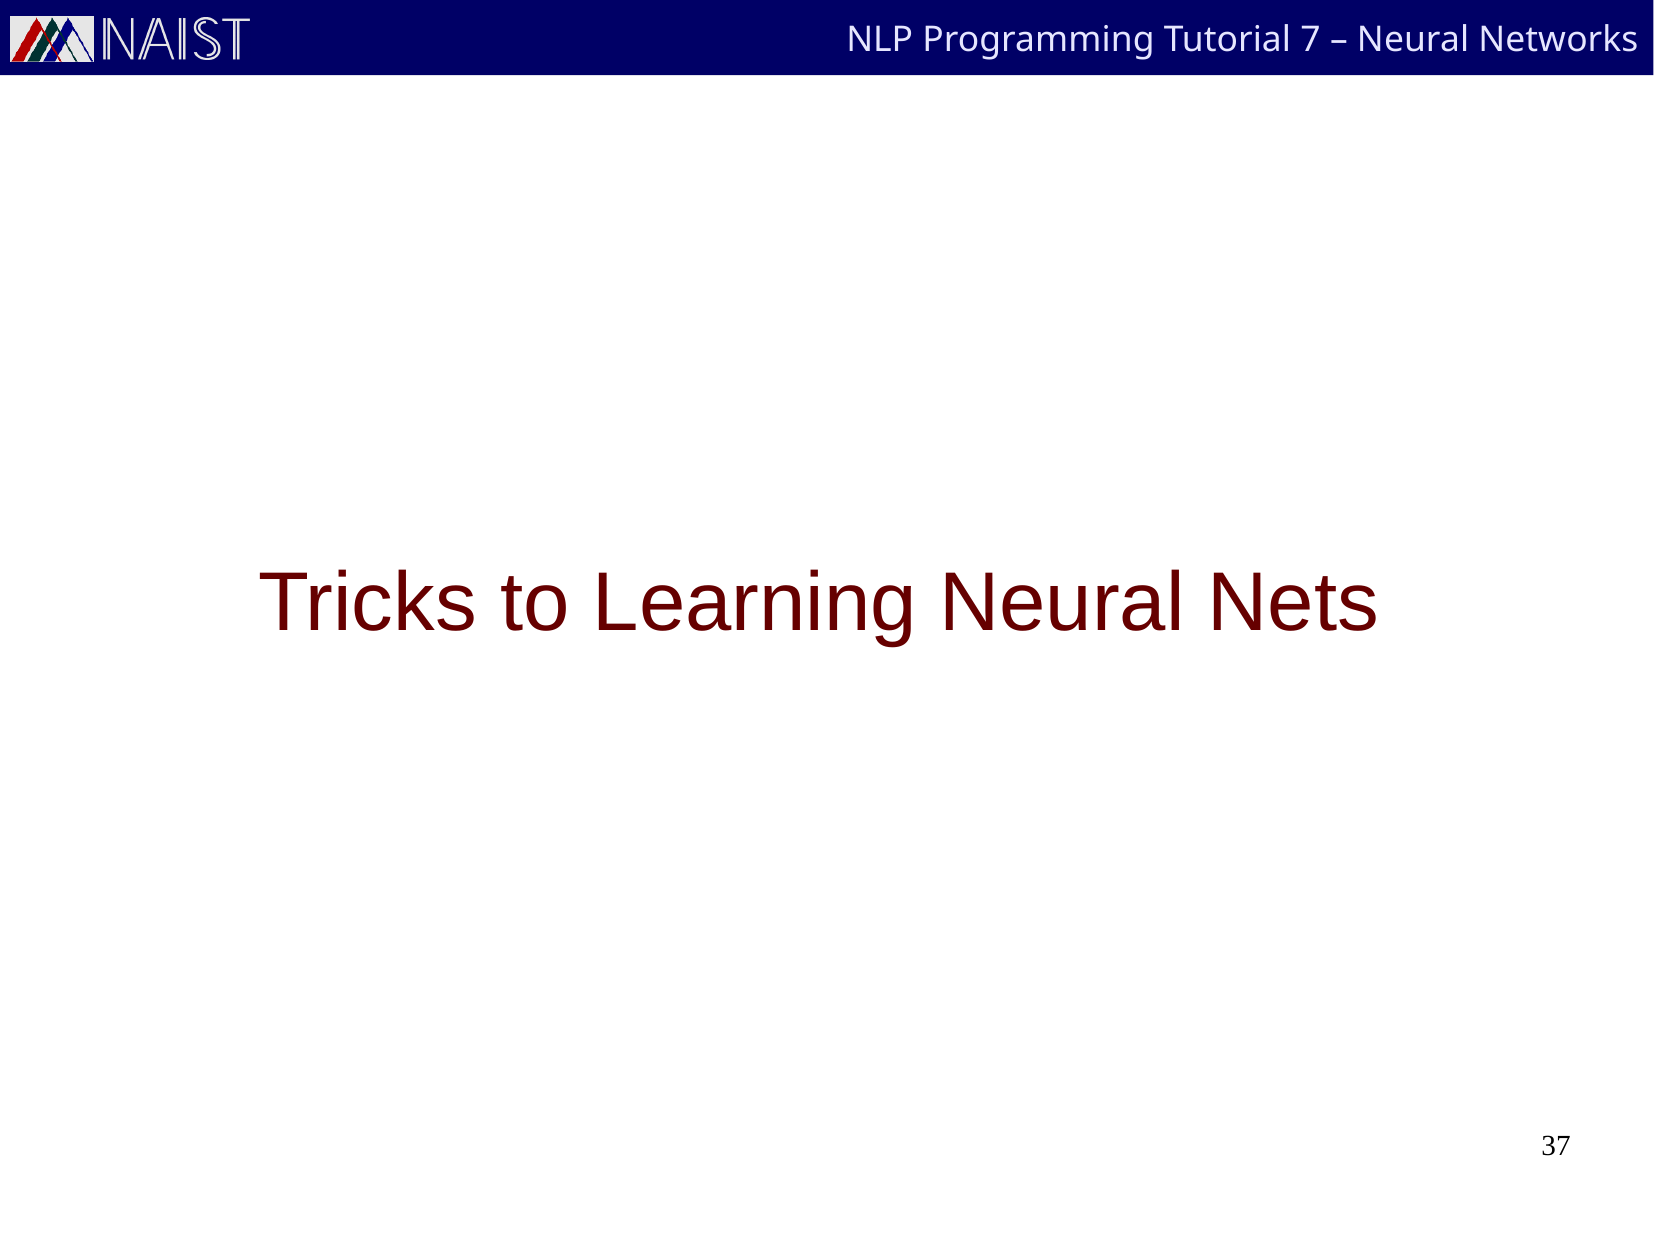

# Tricks to Learning Neural Nets
37